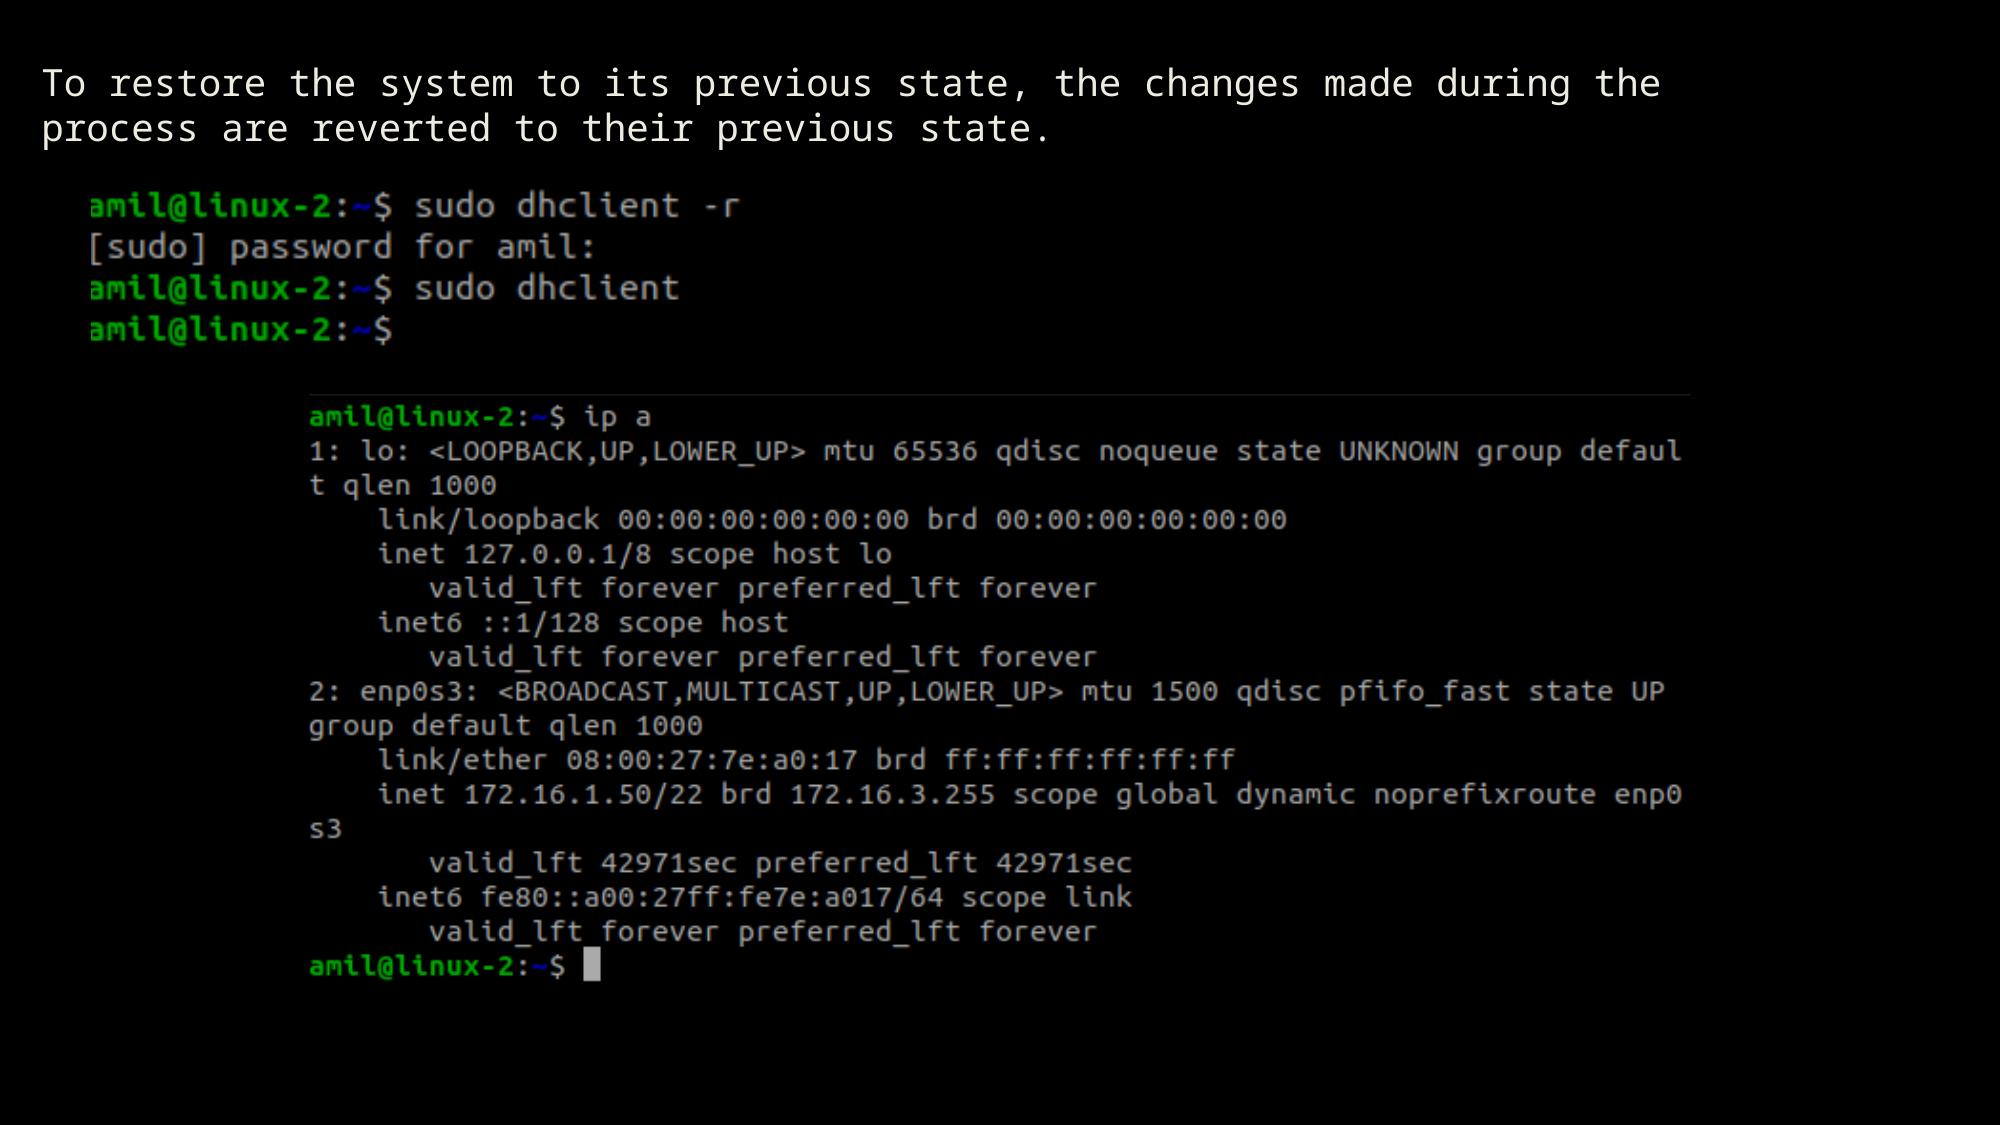

To restore the system to its previous state, the changes made during the process are reverted to their previous state.